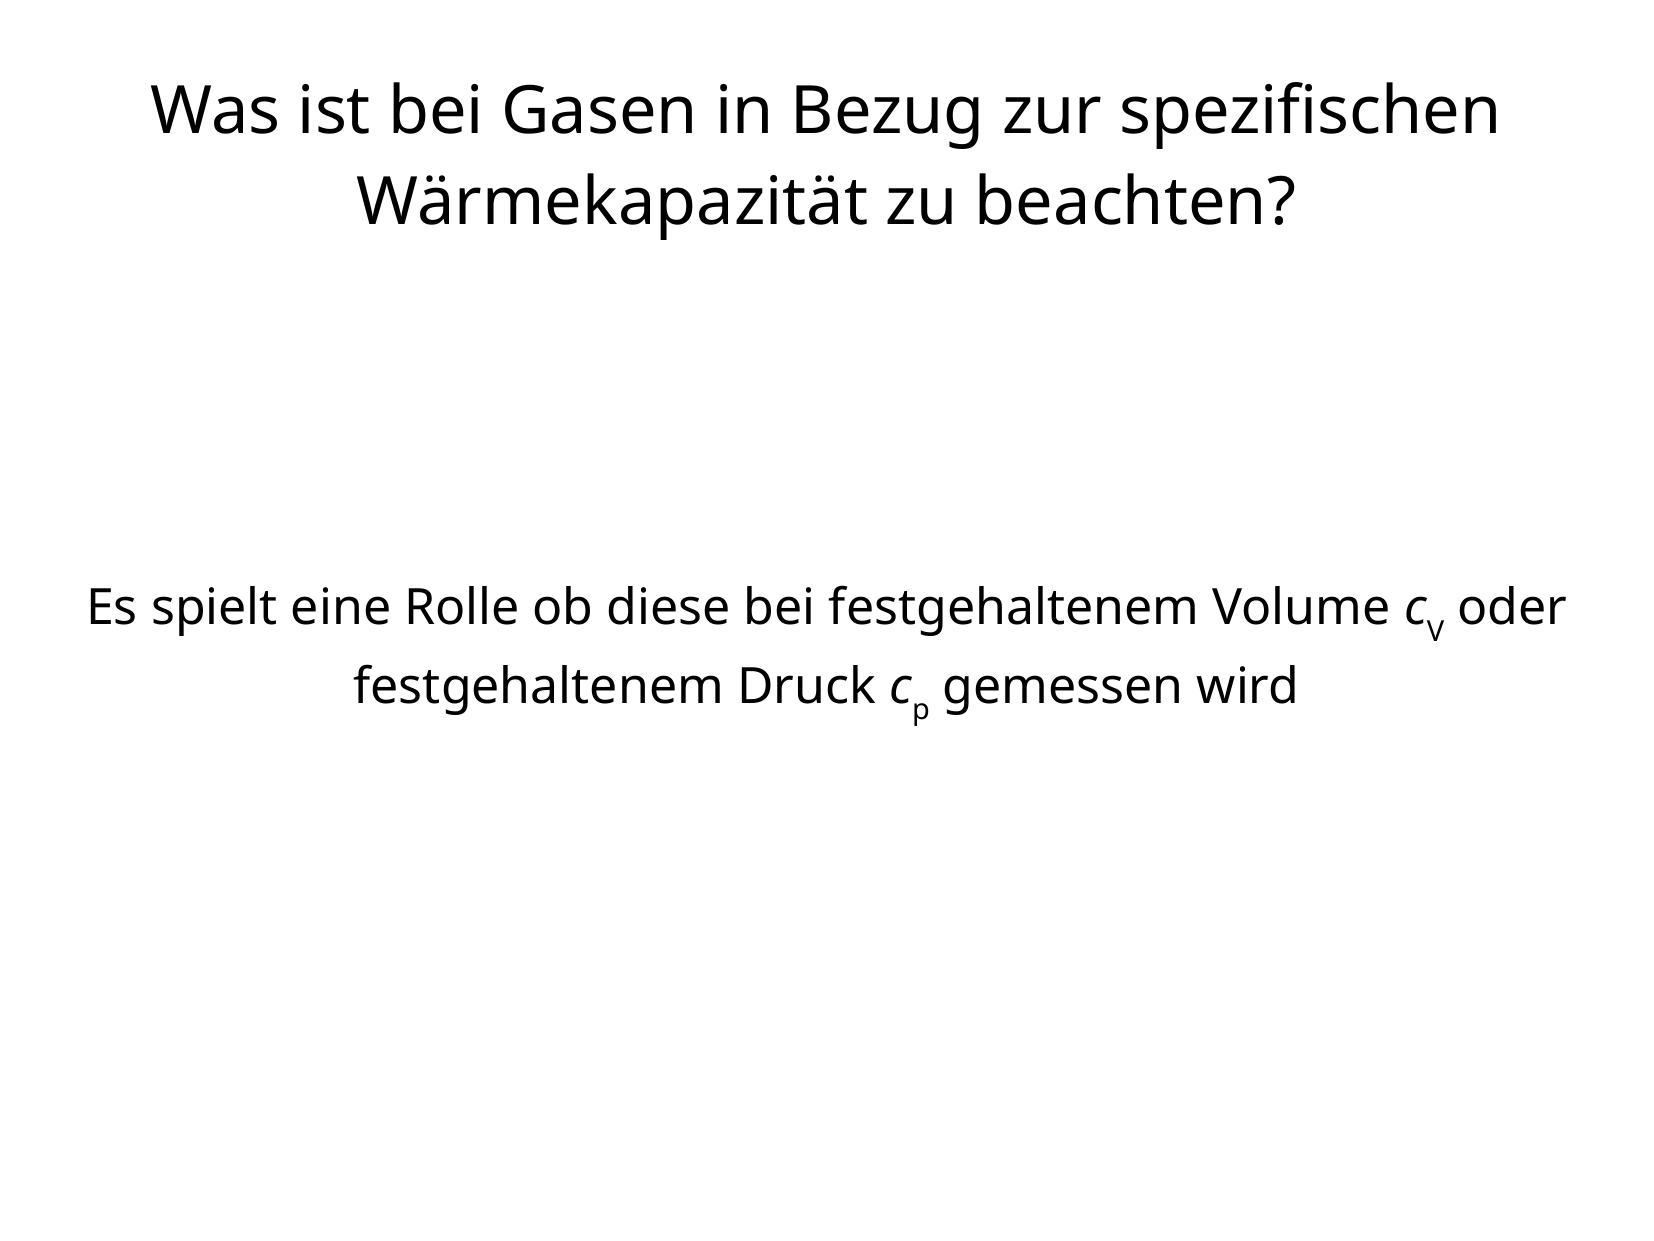

# Was ist bei Gasen in Bezug zur spezifischen Wärmekapazität zu beachten?
Es spielt eine Rolle ob diese bei festgehaltenem Volume cV oder festgehaltenem Druck cp gemessen wird